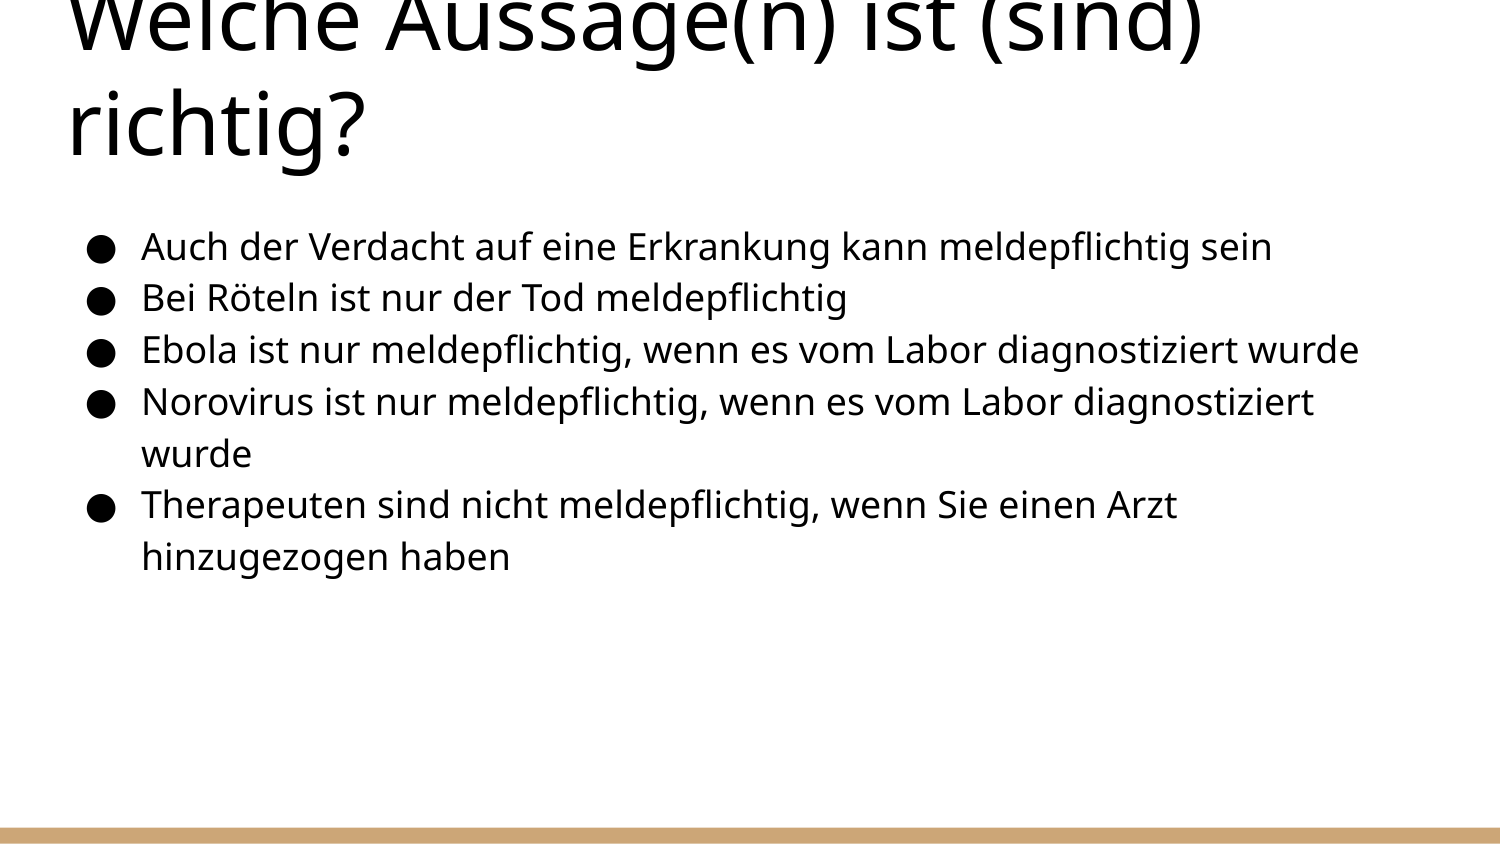

# Welche Aussage(n) ist (sind) richtig?
Auch der Verdacht auf eine Erkrankung kann meldepflichtig sein
Bei Röteln ist nur der Tod meldepflichtig
Ebola ist nur meldepflichtig, wenn es vom Labor diagnostiziert wurde
Norovirus ist nur meldepflichtig, wenn es vom Labor diagnostiziert wurde
Therapeuten sind nicht meldepflichtig, wenn Sie einen Arzt hinzugezogen haben